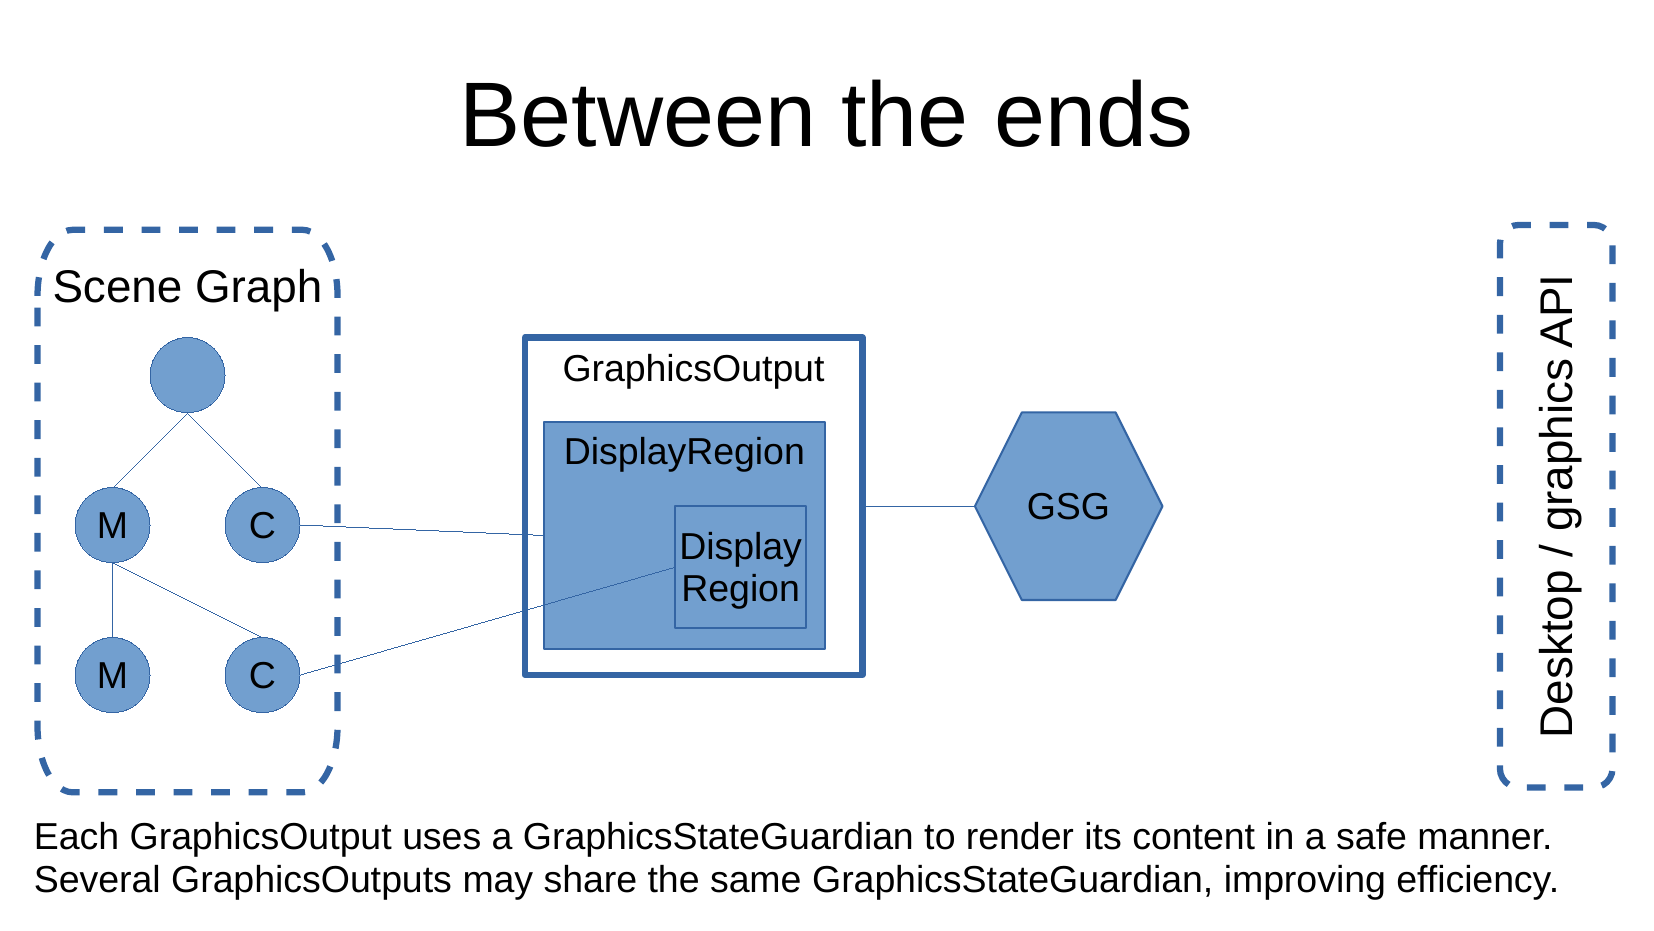

# Between the ends
Scene Graph
GraphicsOutput
GSG
DisplayRegion
Desktop / graphics API
M
C
Display
Region
M
C
Each GraphicsOutput uses a GraphicsStateGuardian to render its content in a safe manner.
Several GraphicsOutputs may share the same GraphicsStateGuardian, improving efficiency.